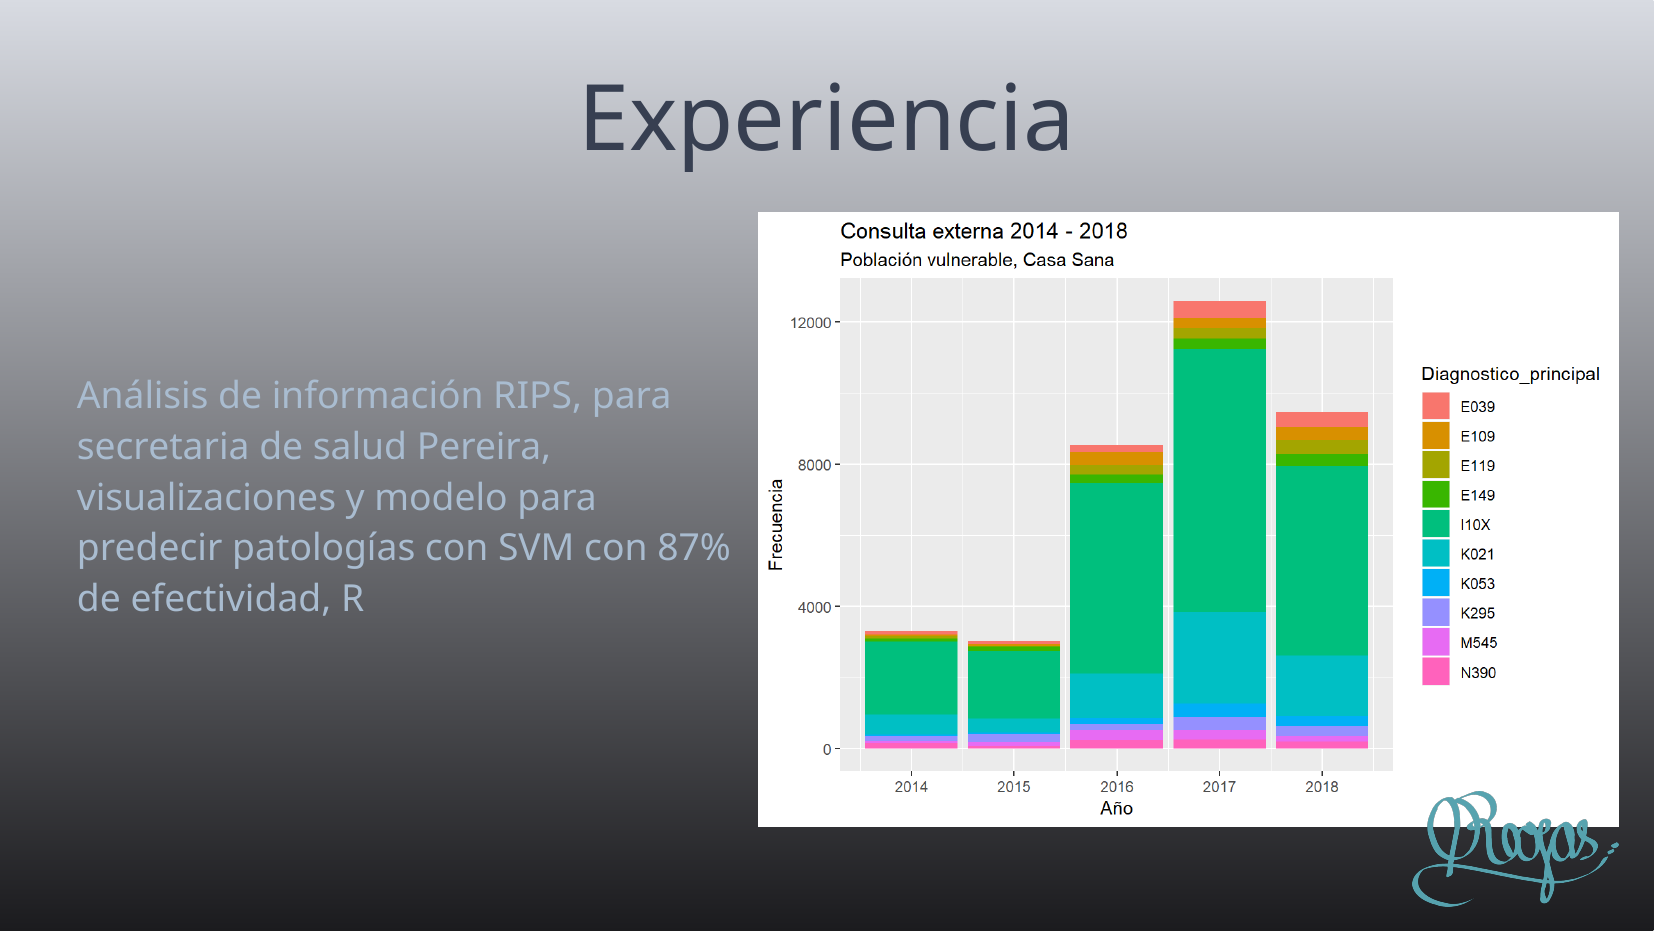

# Experiencia
Análisis de información RIPS, para secretaria de salud Pereira, visualizaciones y modelo para predecir patologías con SVM con 87% de efectividad, R